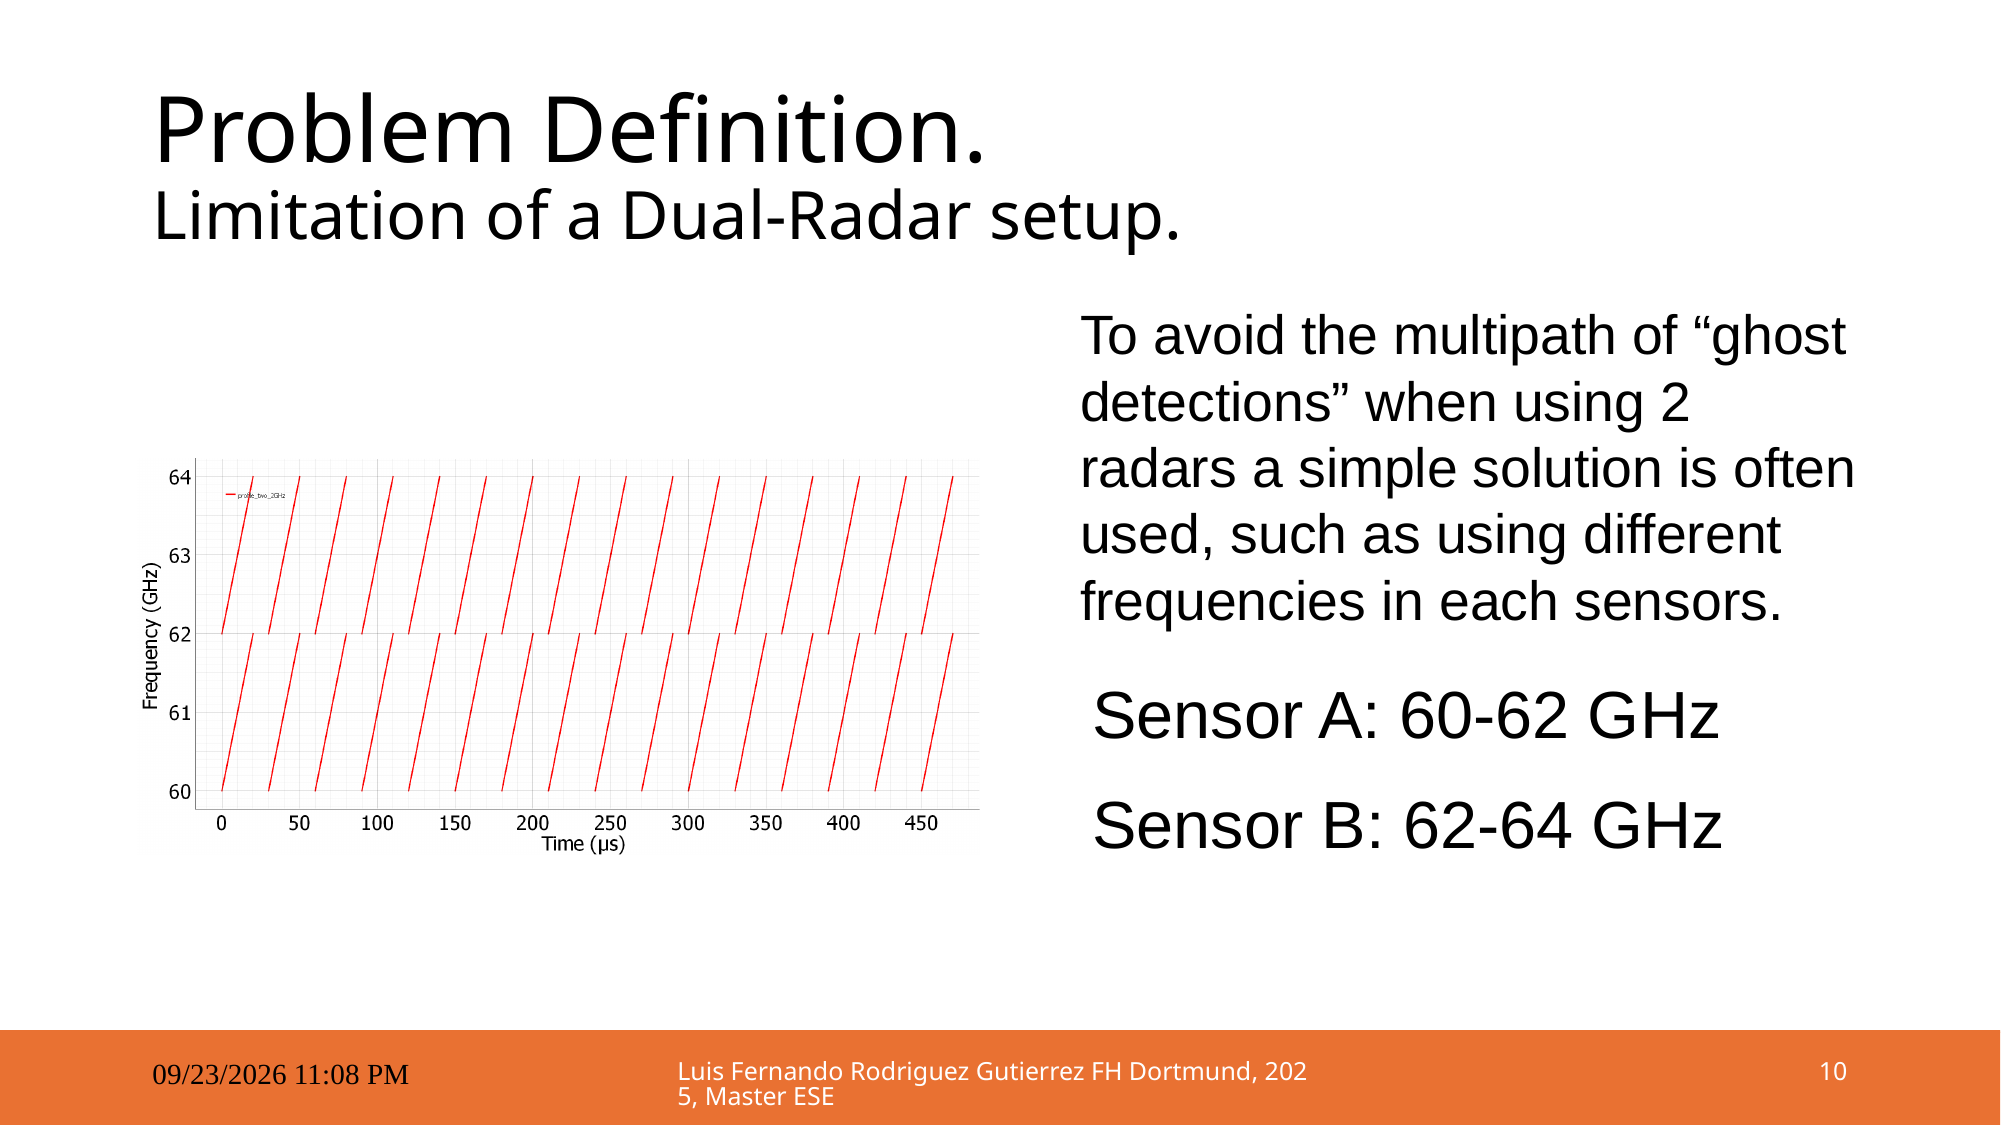

# Problem Definition. Limitation of a Dual-Radar setup.
To avoid the multipath of “ghost detections” when using 2 radars a simple solution is often used, such as using different frequencies in each sensors.
Sensor A: 60-62 GHz
Sensor B: 62-64 GHz
Luis Fernando Rodriguez Gutierrez FH Dortmund, 2025, Master ESE
10